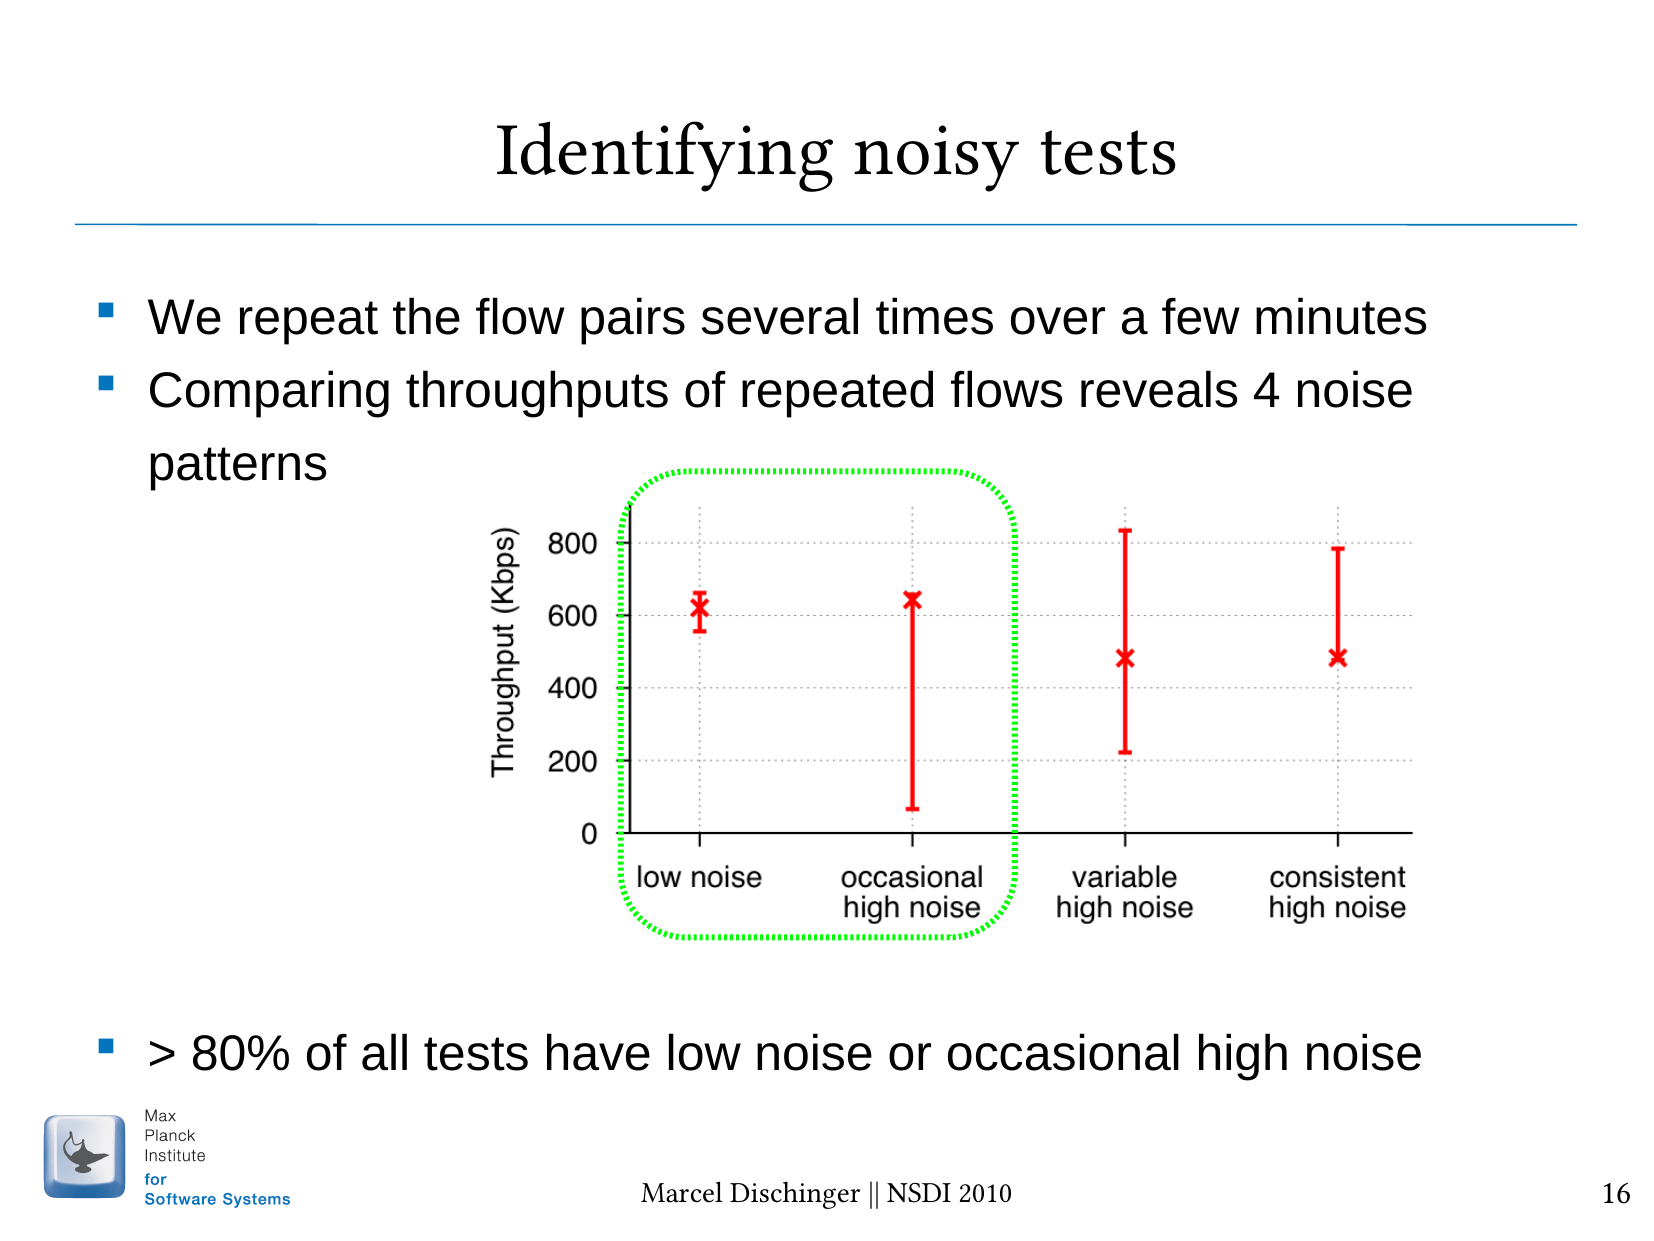

# Identifying noisy tests
We repeat the flow pairs several times over a few minutes
Comparing throughputs of repeated flows reveals 4 noise patterns
> 80% of all tests have low noise or occasional high noise